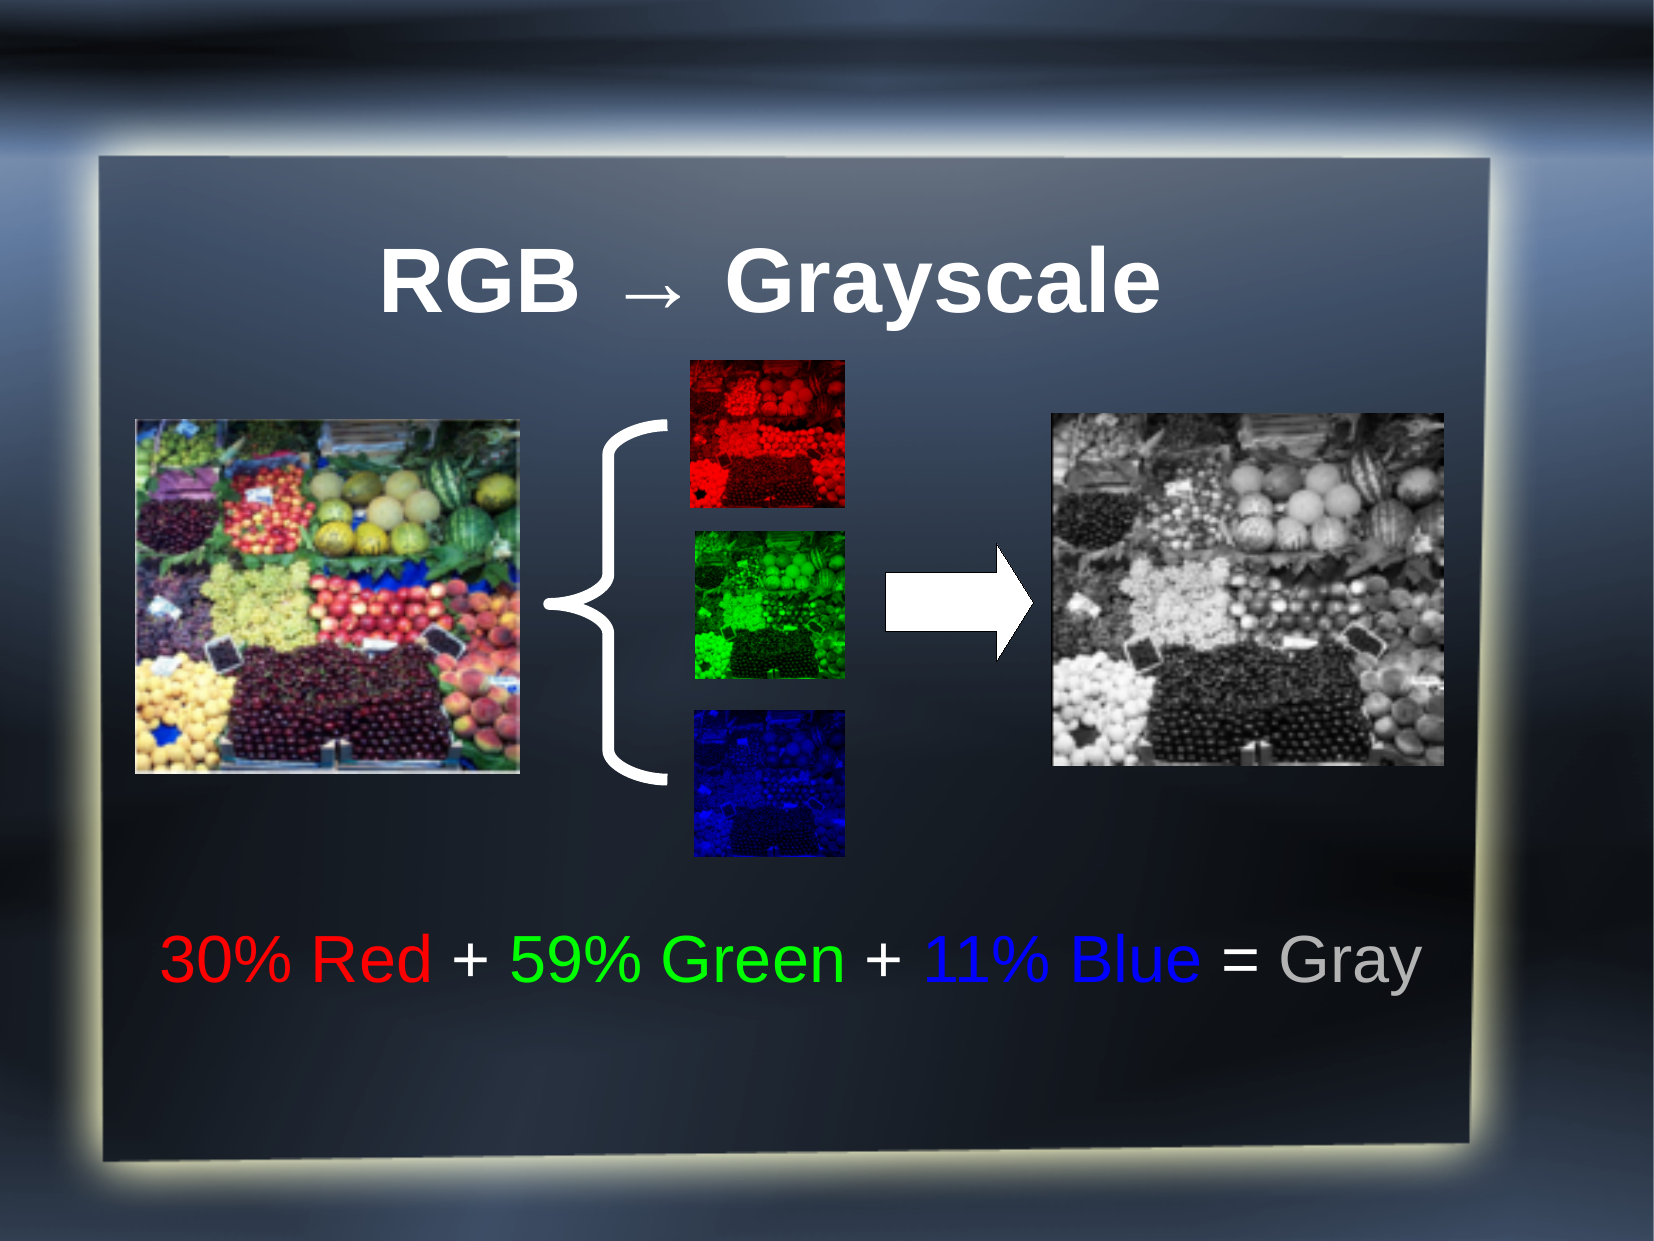

# RGB → Grayscale
30% Red + 59% Green + 11% Blue = Gray